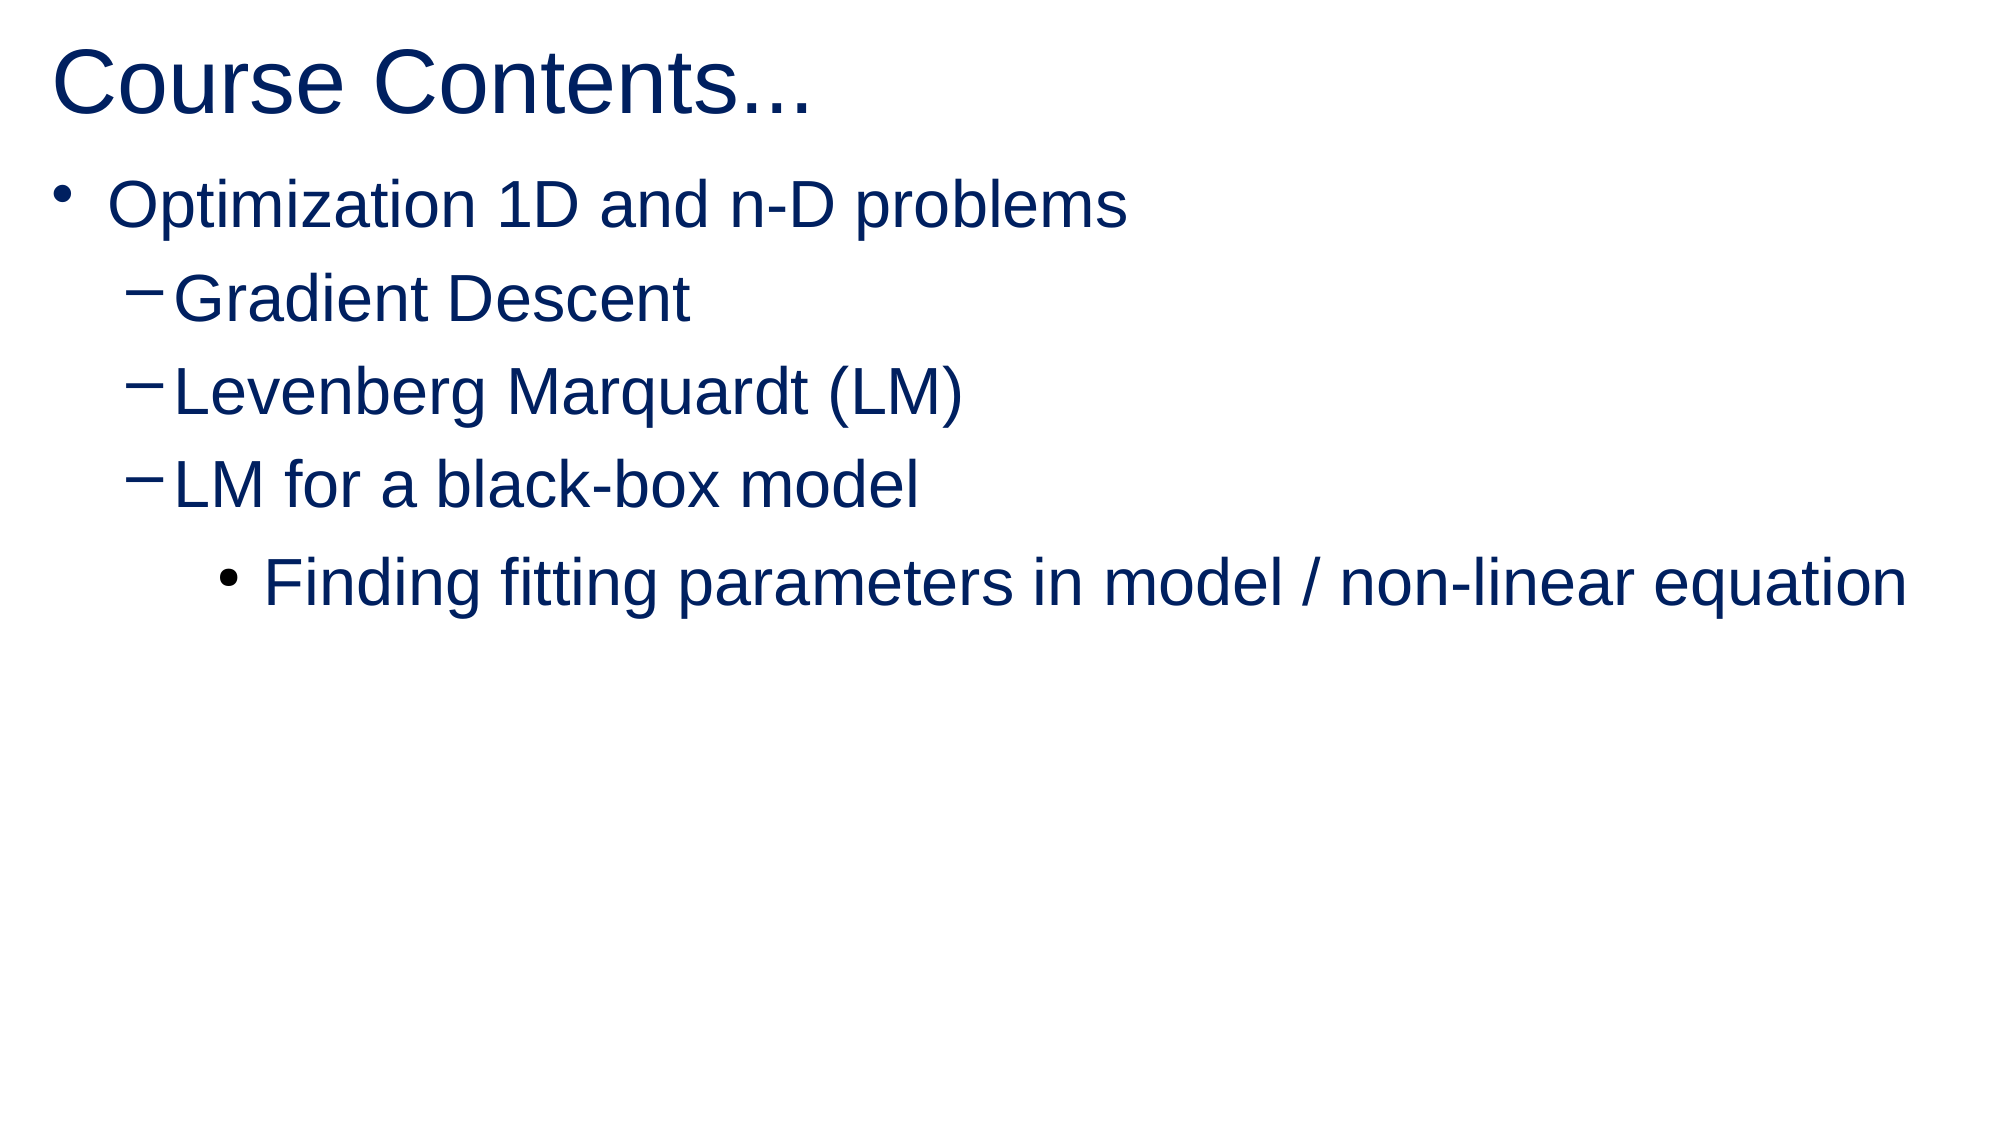

# Course Contents...
Optimization 1D and n-D problems
Gradient Descent
Levenberg Marquardt (LM)
LM for a black-box model
Finding fitting parameters in model / non-linear equation